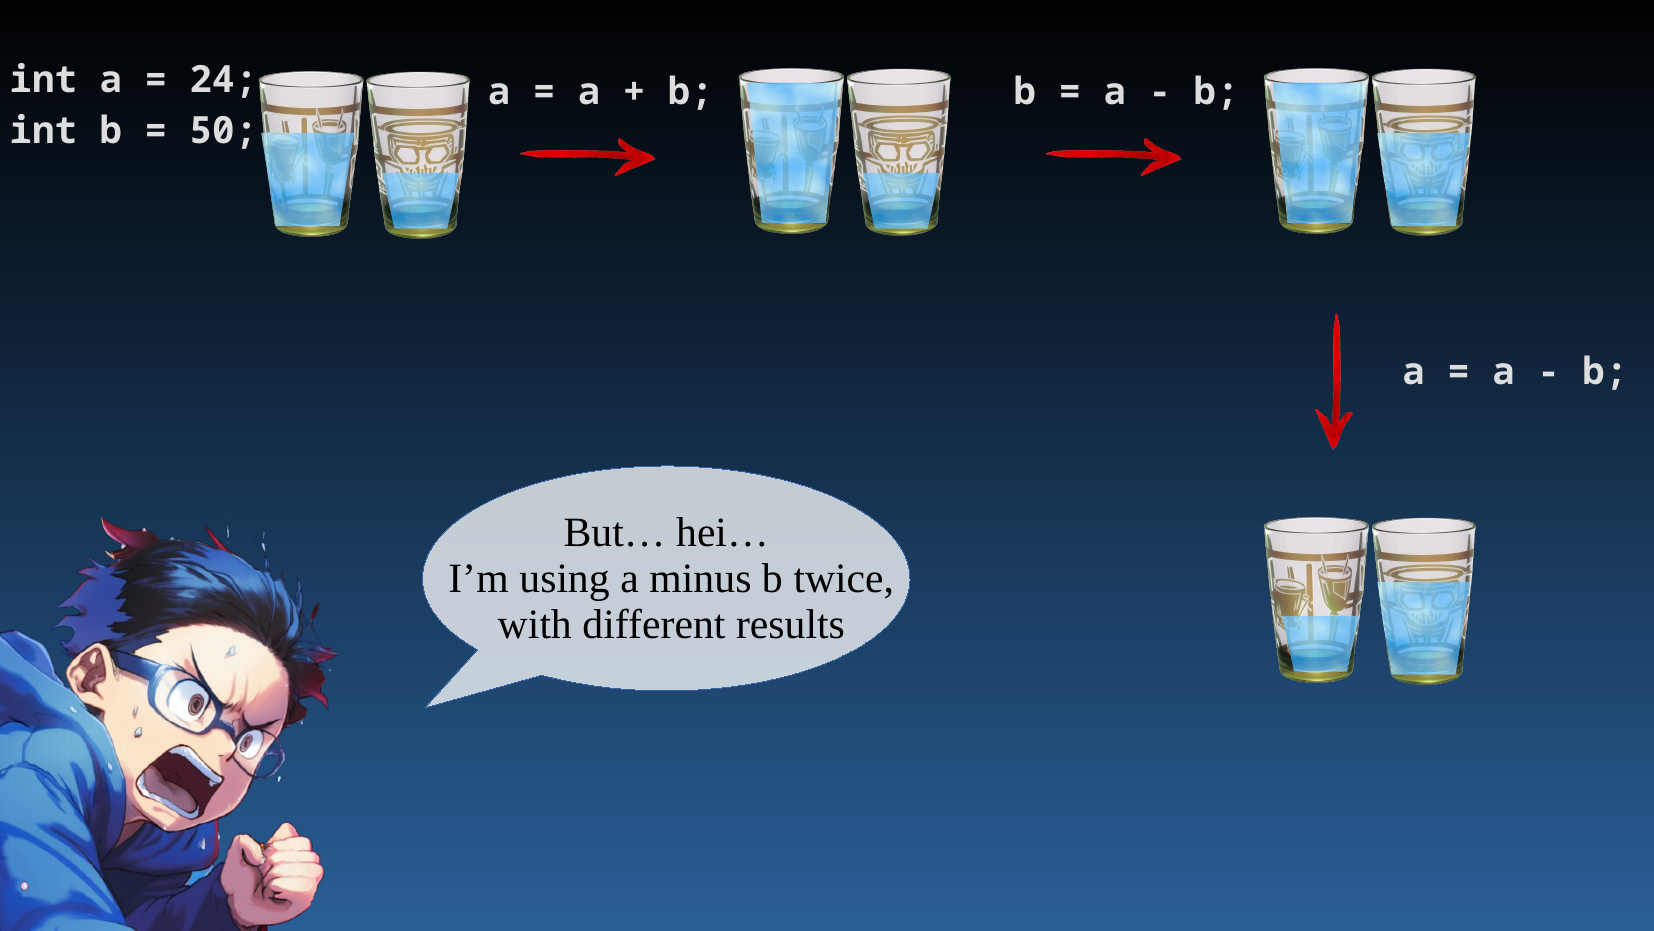

int a = 24;
int b = 50;
a = a + b;
b = a - b;
a = a - b;
But… hei…
 I’m using a minus b twice,
 with different results